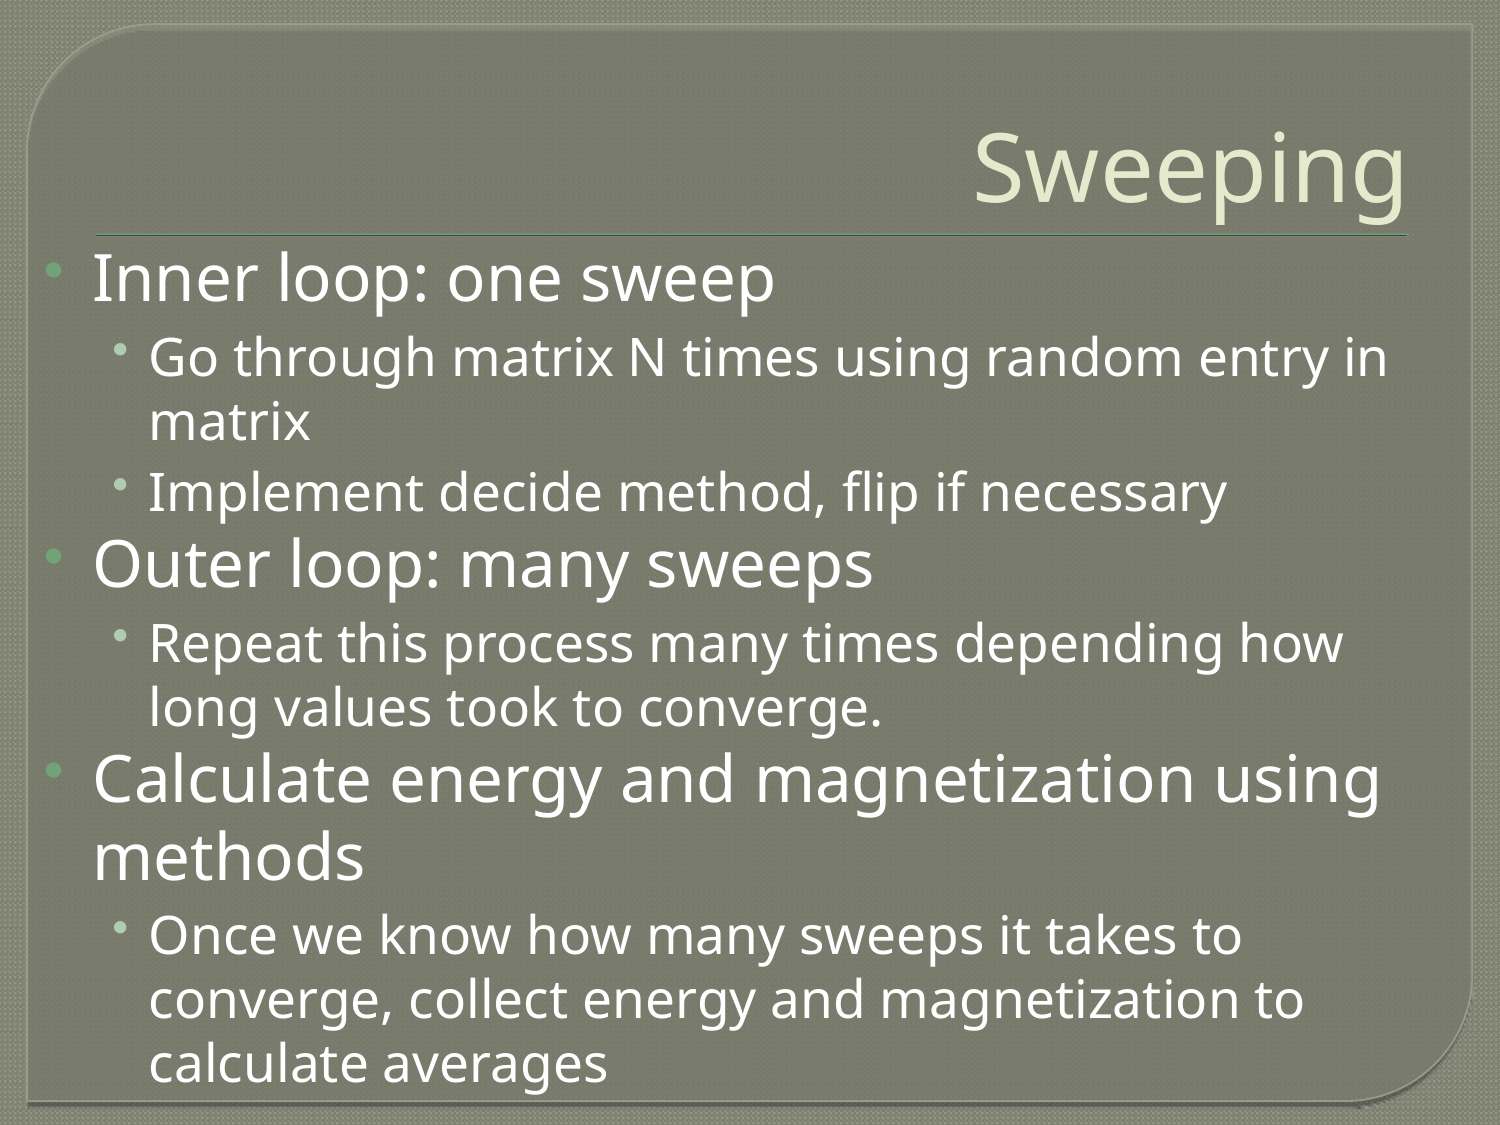

# Sweeping
Inner loop: one sweep
Go through matrix N times using random entry in matrix
Implement decide method, flip if necessary
Outer loop: many sweeps
Repeat this process many times depending how long values took to converge.
Calculate energy and magnetization using methods
Once we know how many sweeps it takes to converge, collect energy and magnetization to calculate averages